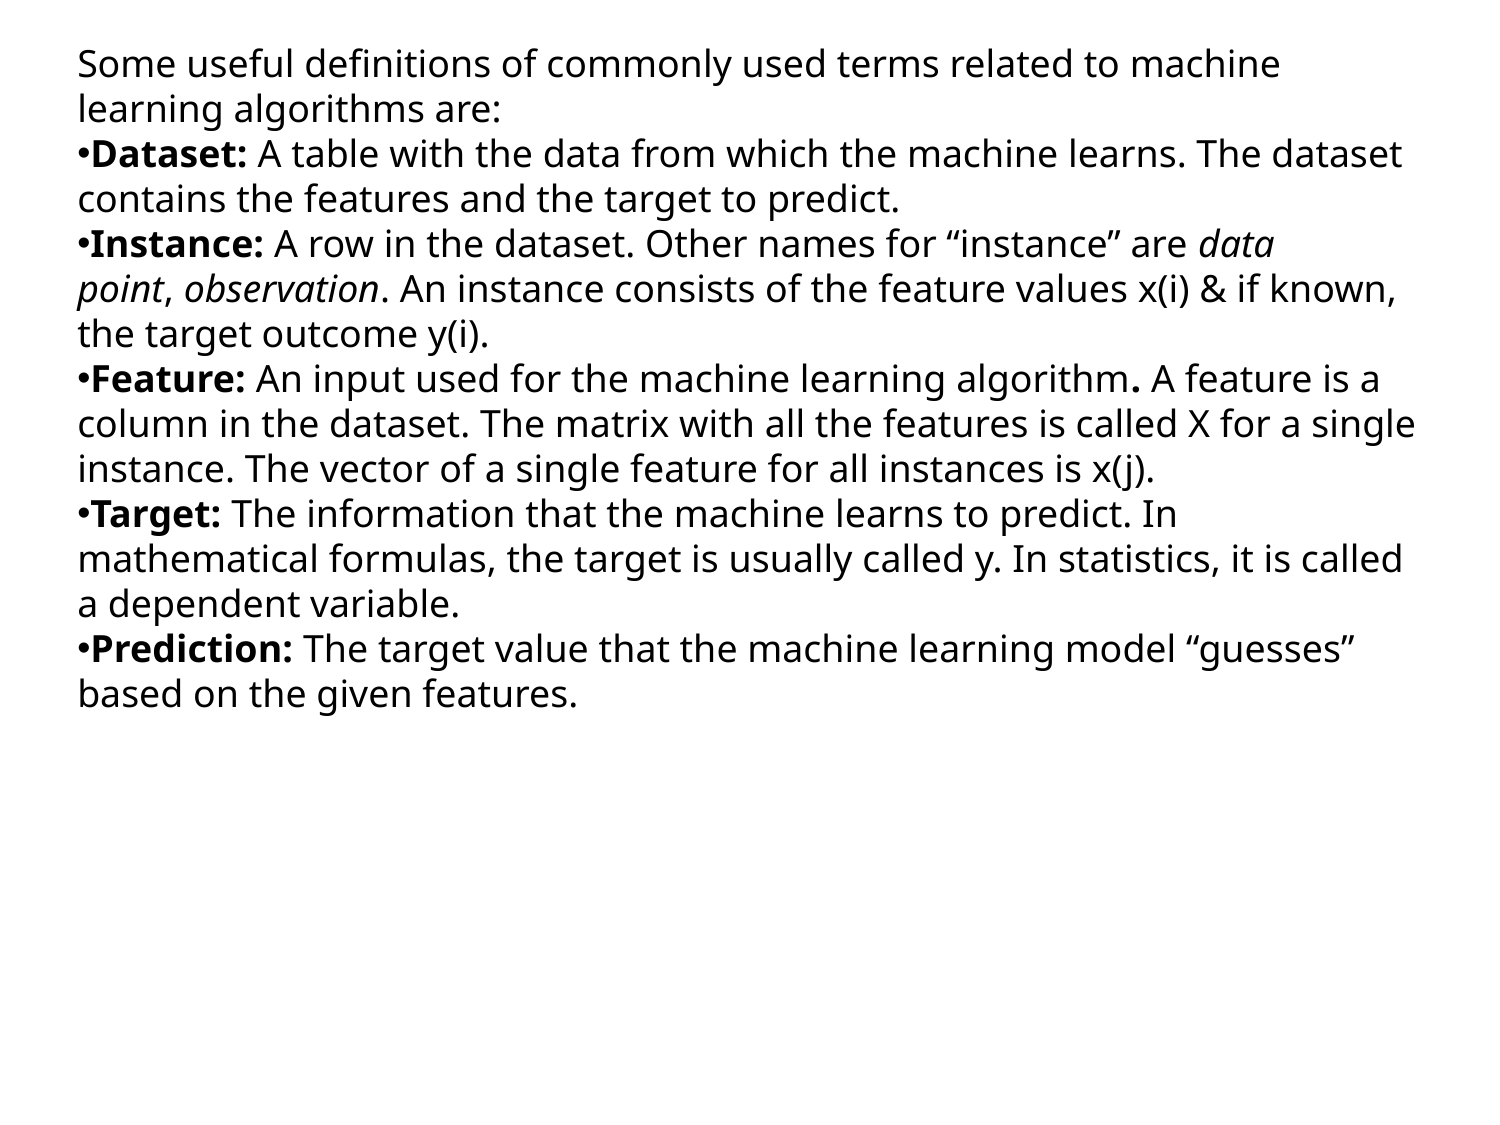

Some useful definitions of commonly used terms related to machine learning algorithms are:
Dataset: A table with the data from which the machine learns. The dataset contains the features and the target to predict.
Instance: A row in the dataset. Other names for “instance” are data point, observation. An instance consists of the feature values x(i) & if known, the target outcome y(i).
Feature: An input used for the machine learning algorithm. A feature is a column in the dataset. The matrix with all the features is called X for a single instance. The vector of a single feature for all instances is x(j).
Target: The information that the machine learns to predict. In mathematical formulas, the target is usually called y. In statistics, it is called a dependent variable.
Prediction: The target value that the machine learning model “guesses” based on the given features.